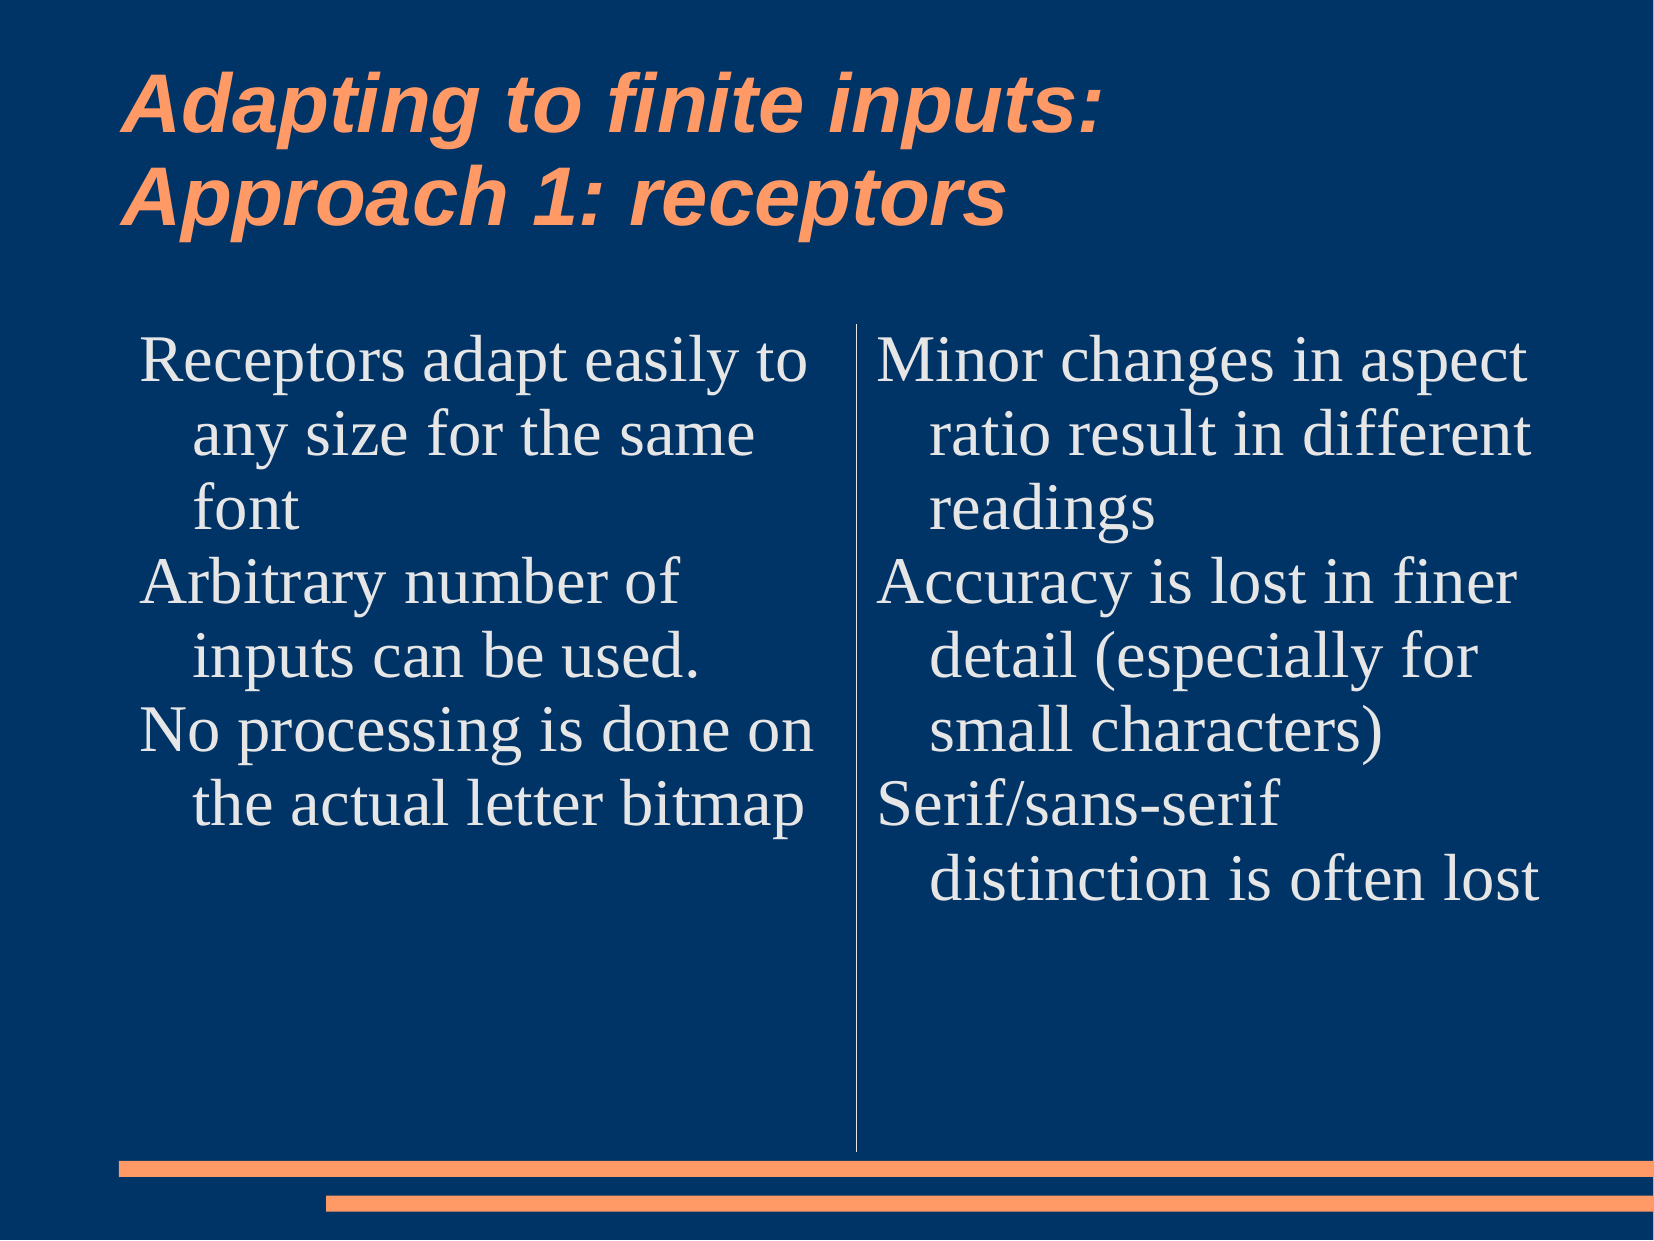

# Adapting to finite inputs: Approach 1: receptors
Receptors adapt easily to any size for the same font
Arbitrary number of inputs can be used.
No processing is done on the actual letter bitmap
Minor changes in aspect ratio result in different readings
Accuracy is lost in finer detail (especially for small characters)
Serif/sans-serif distinction is often lost